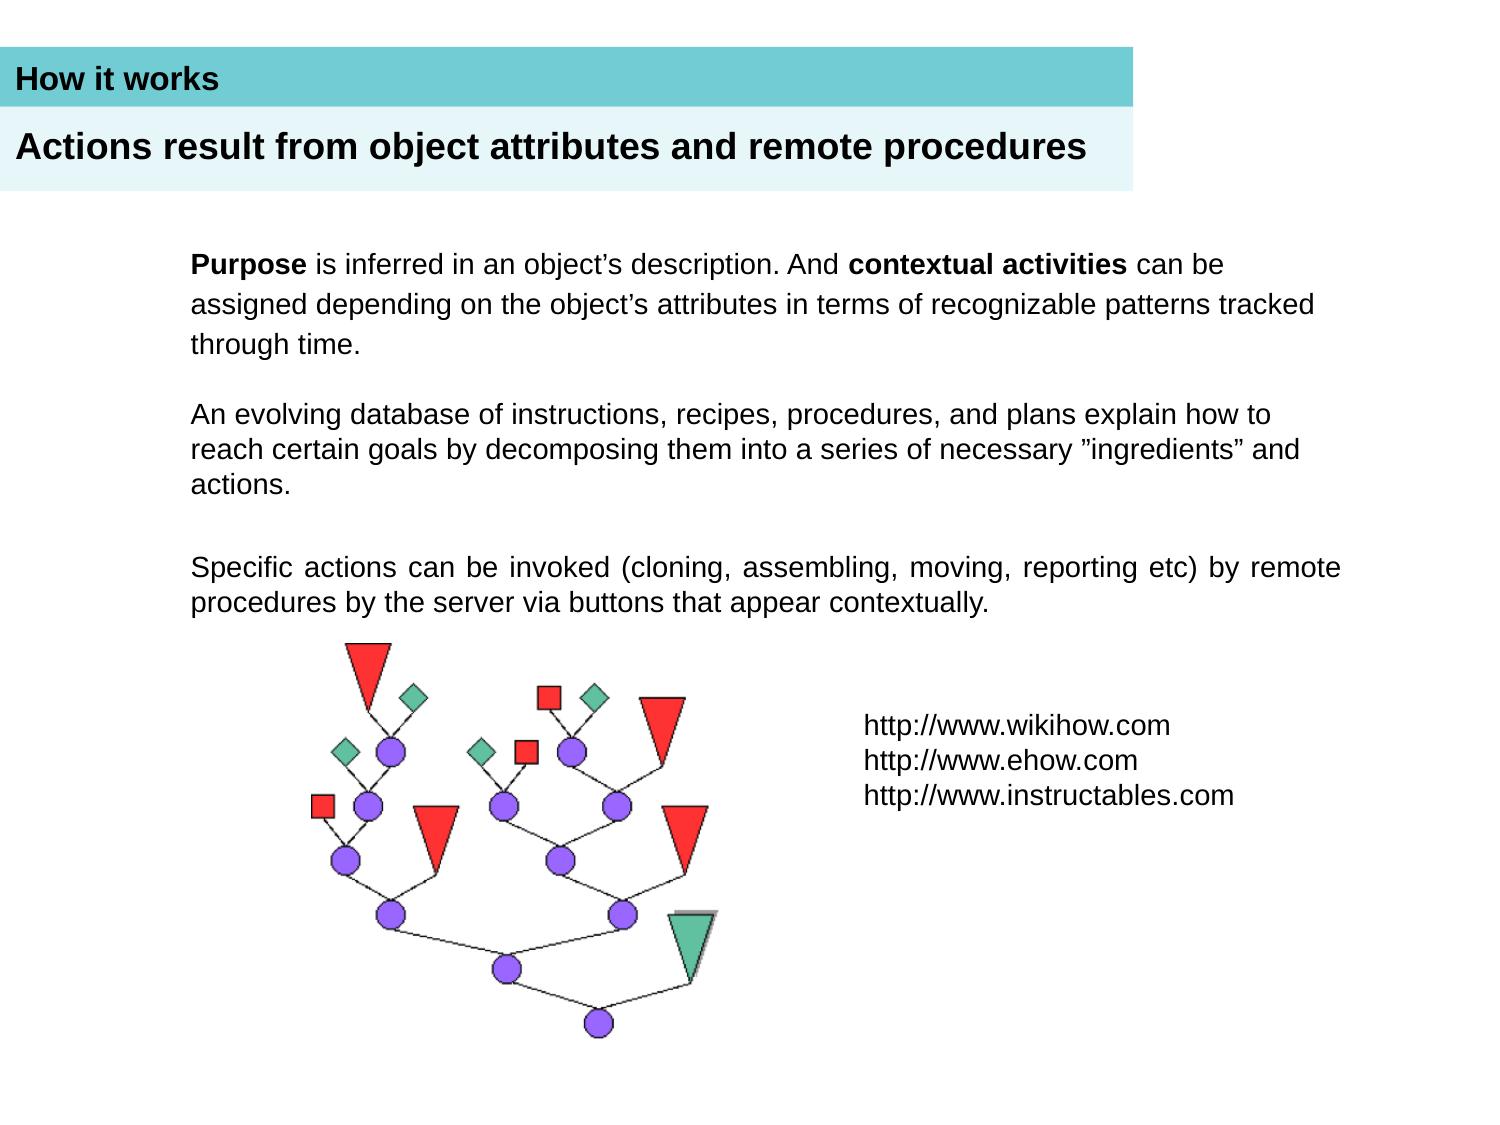

How it works
Actions result from object attributes and remote procedures
Purpose is inferred in an object’s description. And contextual activities can be assigned depending on the object’s attributes in terms of recognizable patterns tracked through time.
An evolving database of instructions, recipes, procedures, and plans explain how to reach certain goals by decomposing them into a series of necessary ”ingredients” and actions.
Specific actions can be invoked (cloning, assembling, moving, reporting etc) by remote procedures by the server via buttons that appear contextually.
http://www.wikihow.com
http://www.ehow.com
http://www.instructables.com